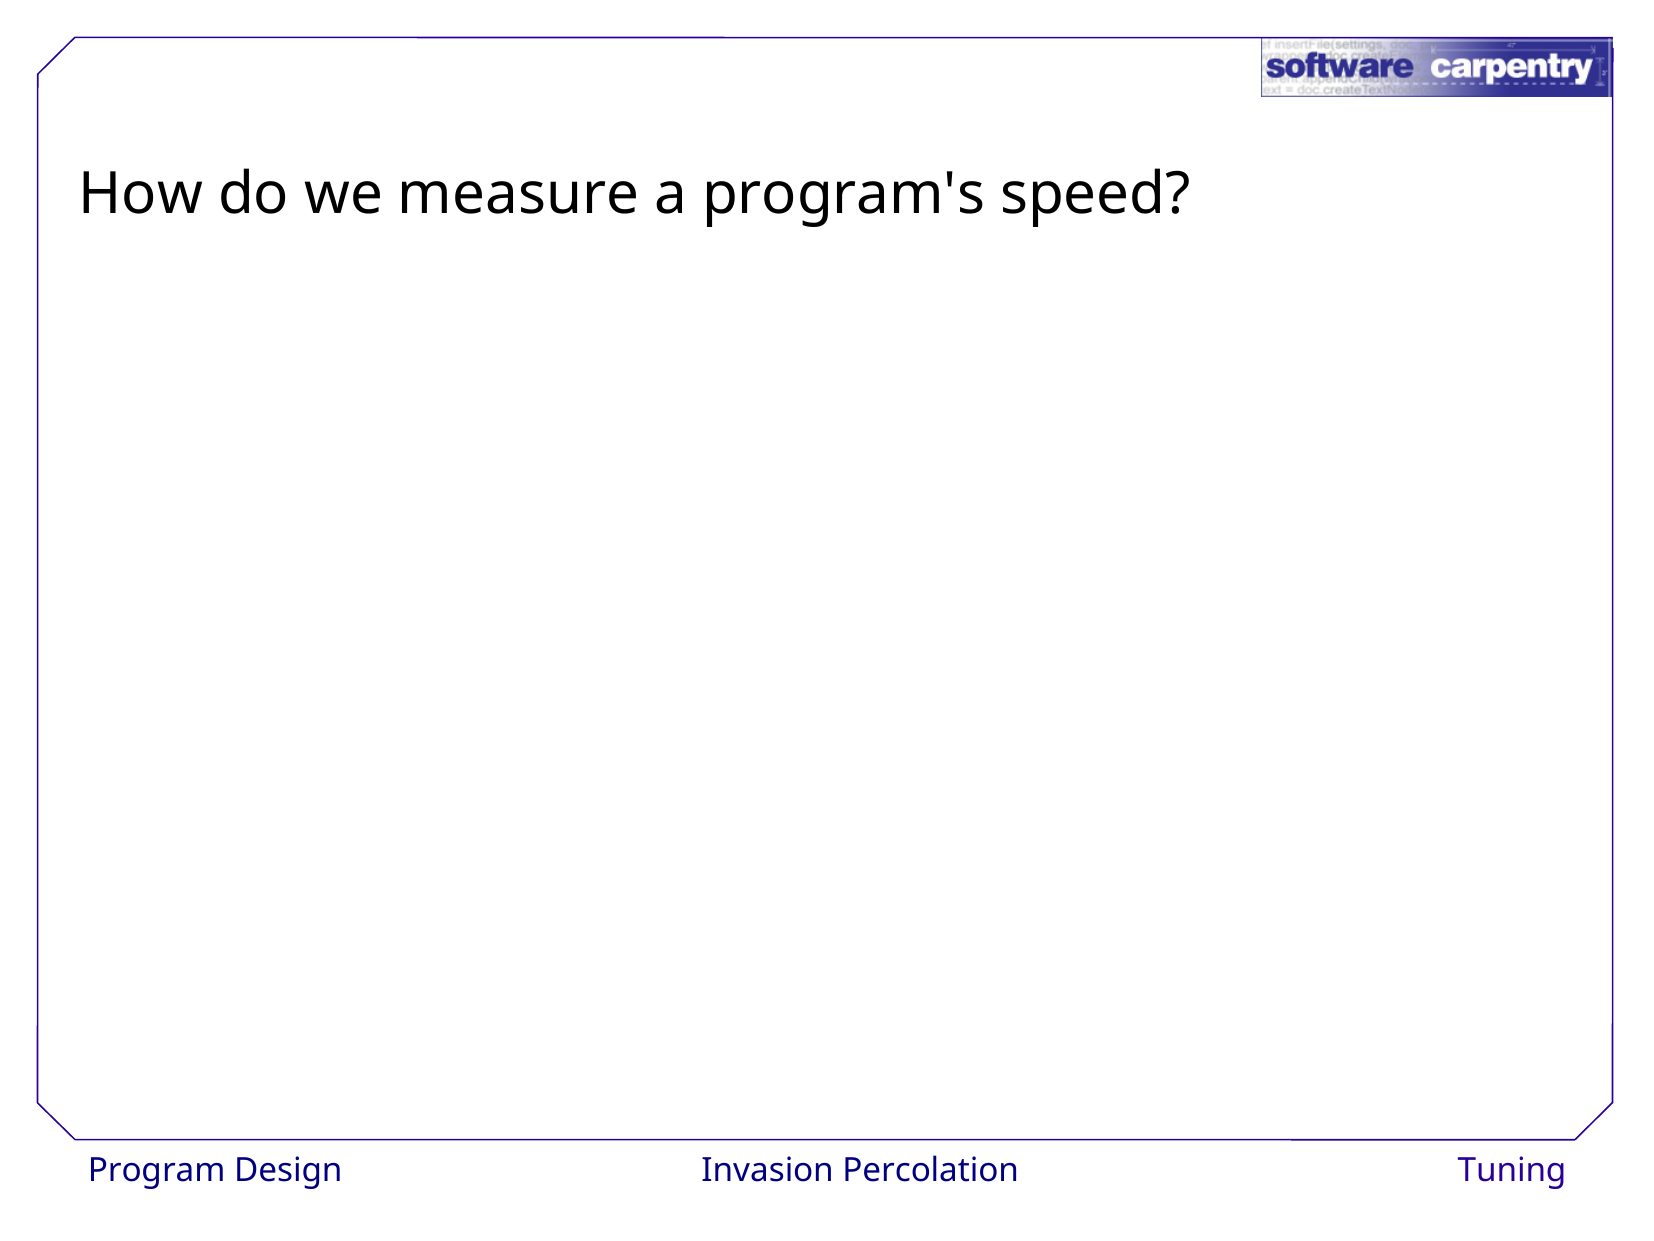

How do we measure a program's speed?